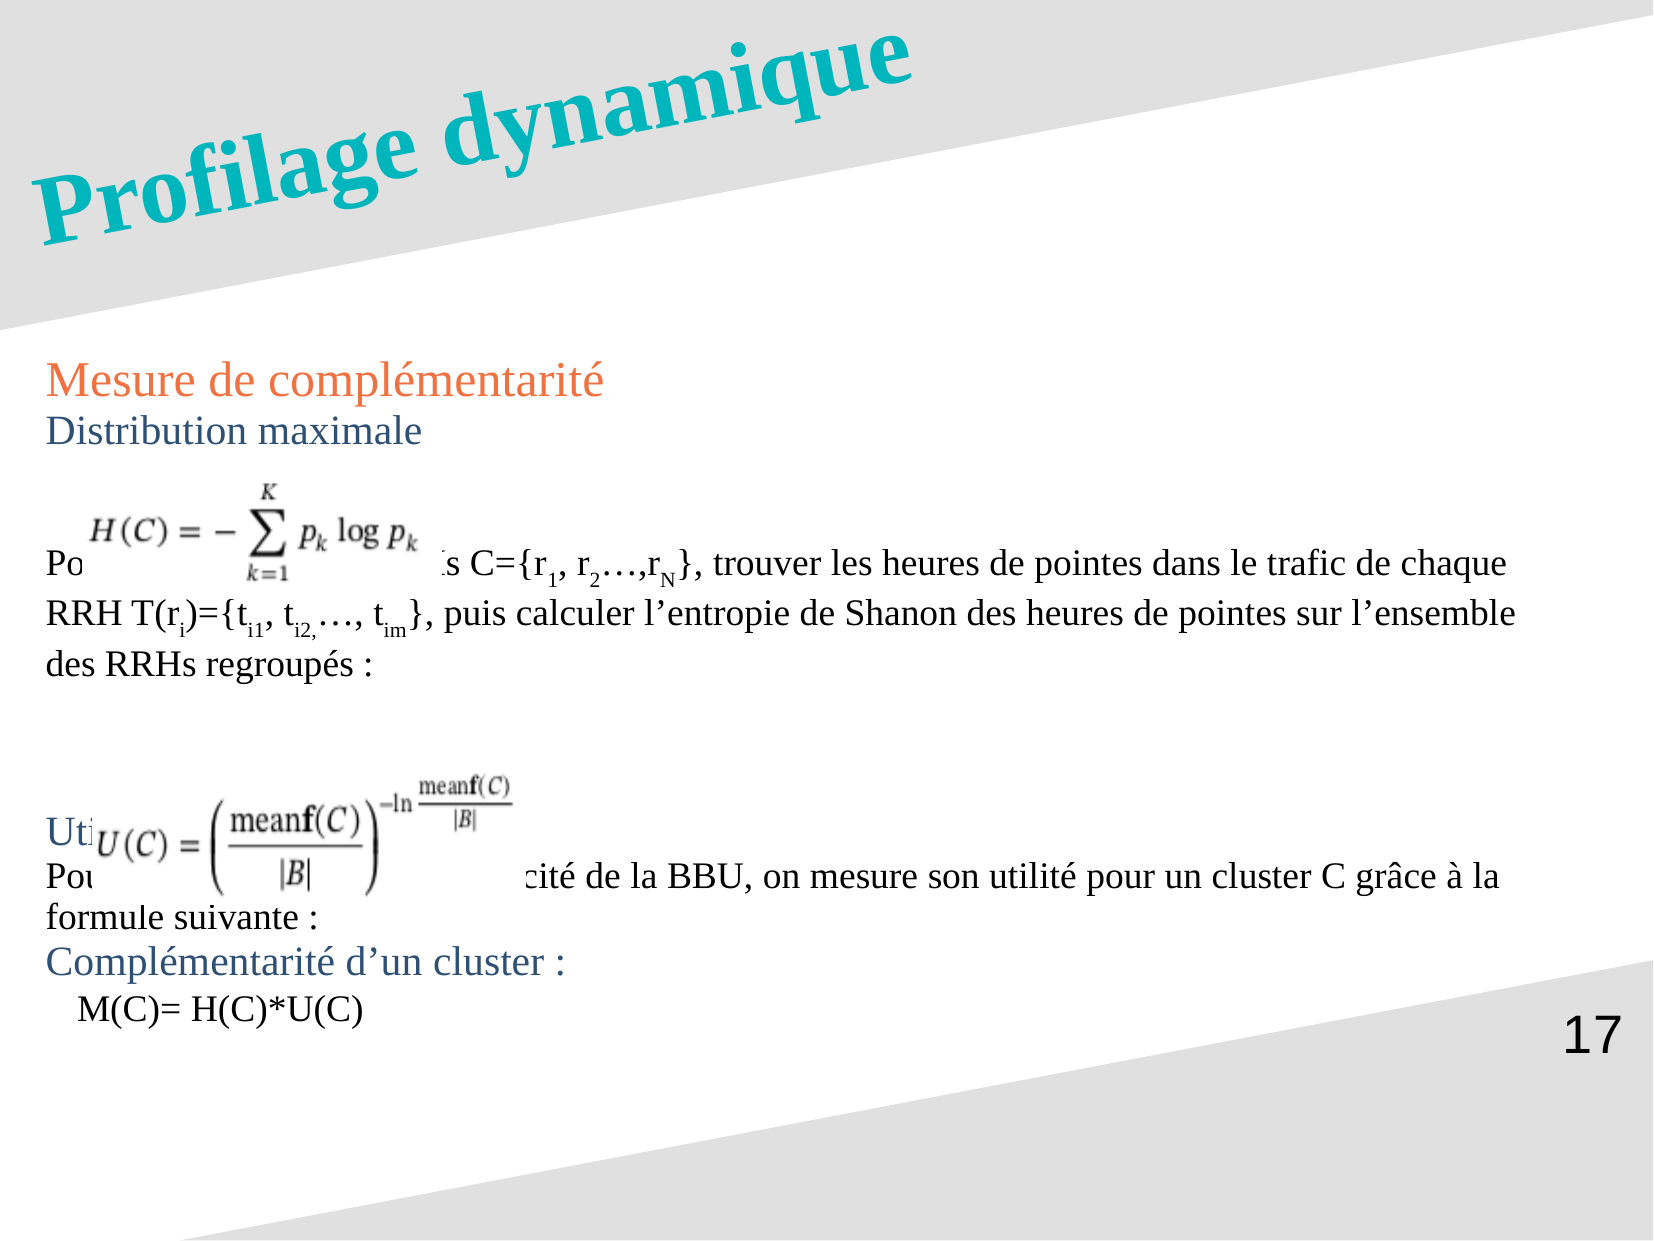

# Profilage dynamique
Mesure de complémentarité
Distribution maximale
Pour un ensemble de RRHs C={r1, r2…,rN}, trouver les heures de pointes dans le trafic de chaque RRH T(ri)={ti1, ti2,…, tim}, puis calculer l’entropie de Shanon des heures de pointes sur l’ensemble des RRHs regroupés :
Utilitaire de capacité
Pour utiliser pleinement la capacité de la BBU, on mesure son utilité pour un cluster C grâce à la formule suivante :
Complémentarité d’un cluster :
 M(C)= H(C)*U(C)
17